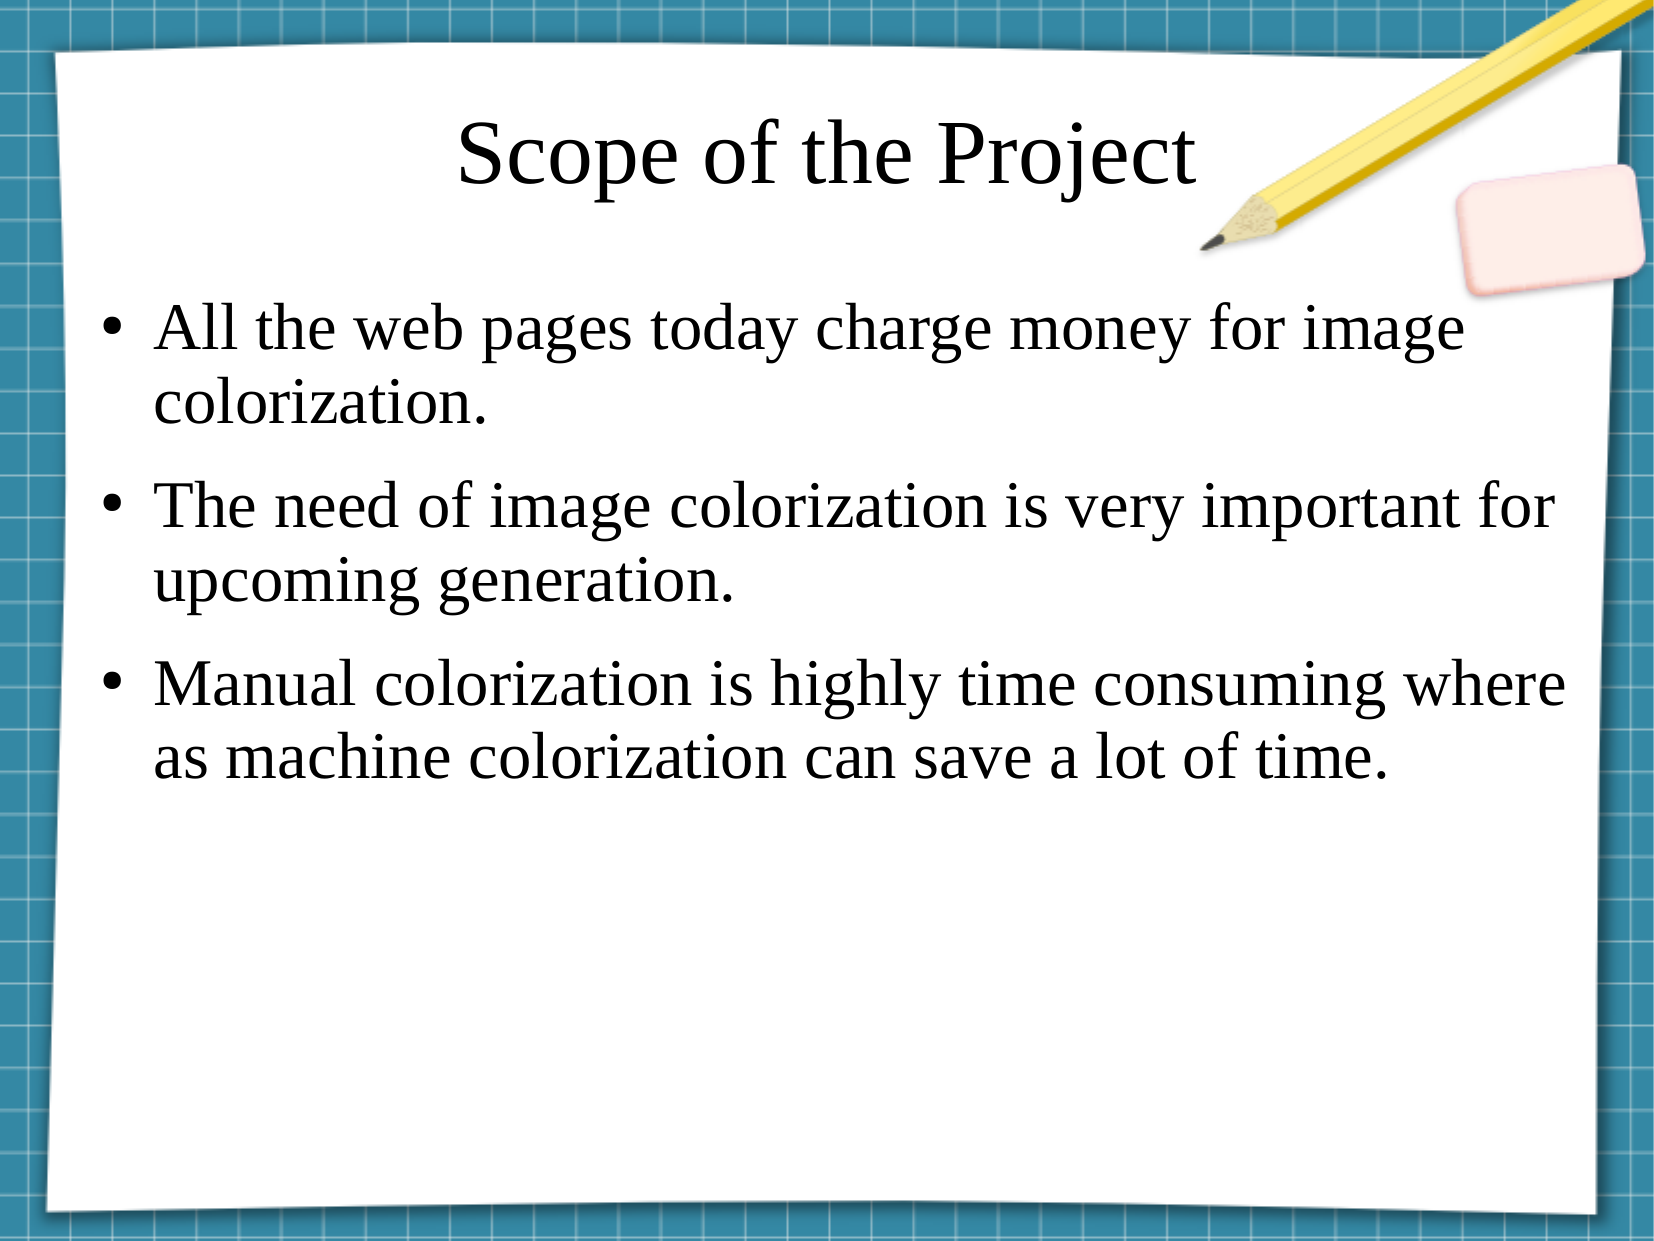

# Scope of the Project
All the web pages today charge money for image colorization.
The need of image colorization is very important for upcoming generation.
Manual colorization is highly time consuming where as machine colorization can save a lot of time.